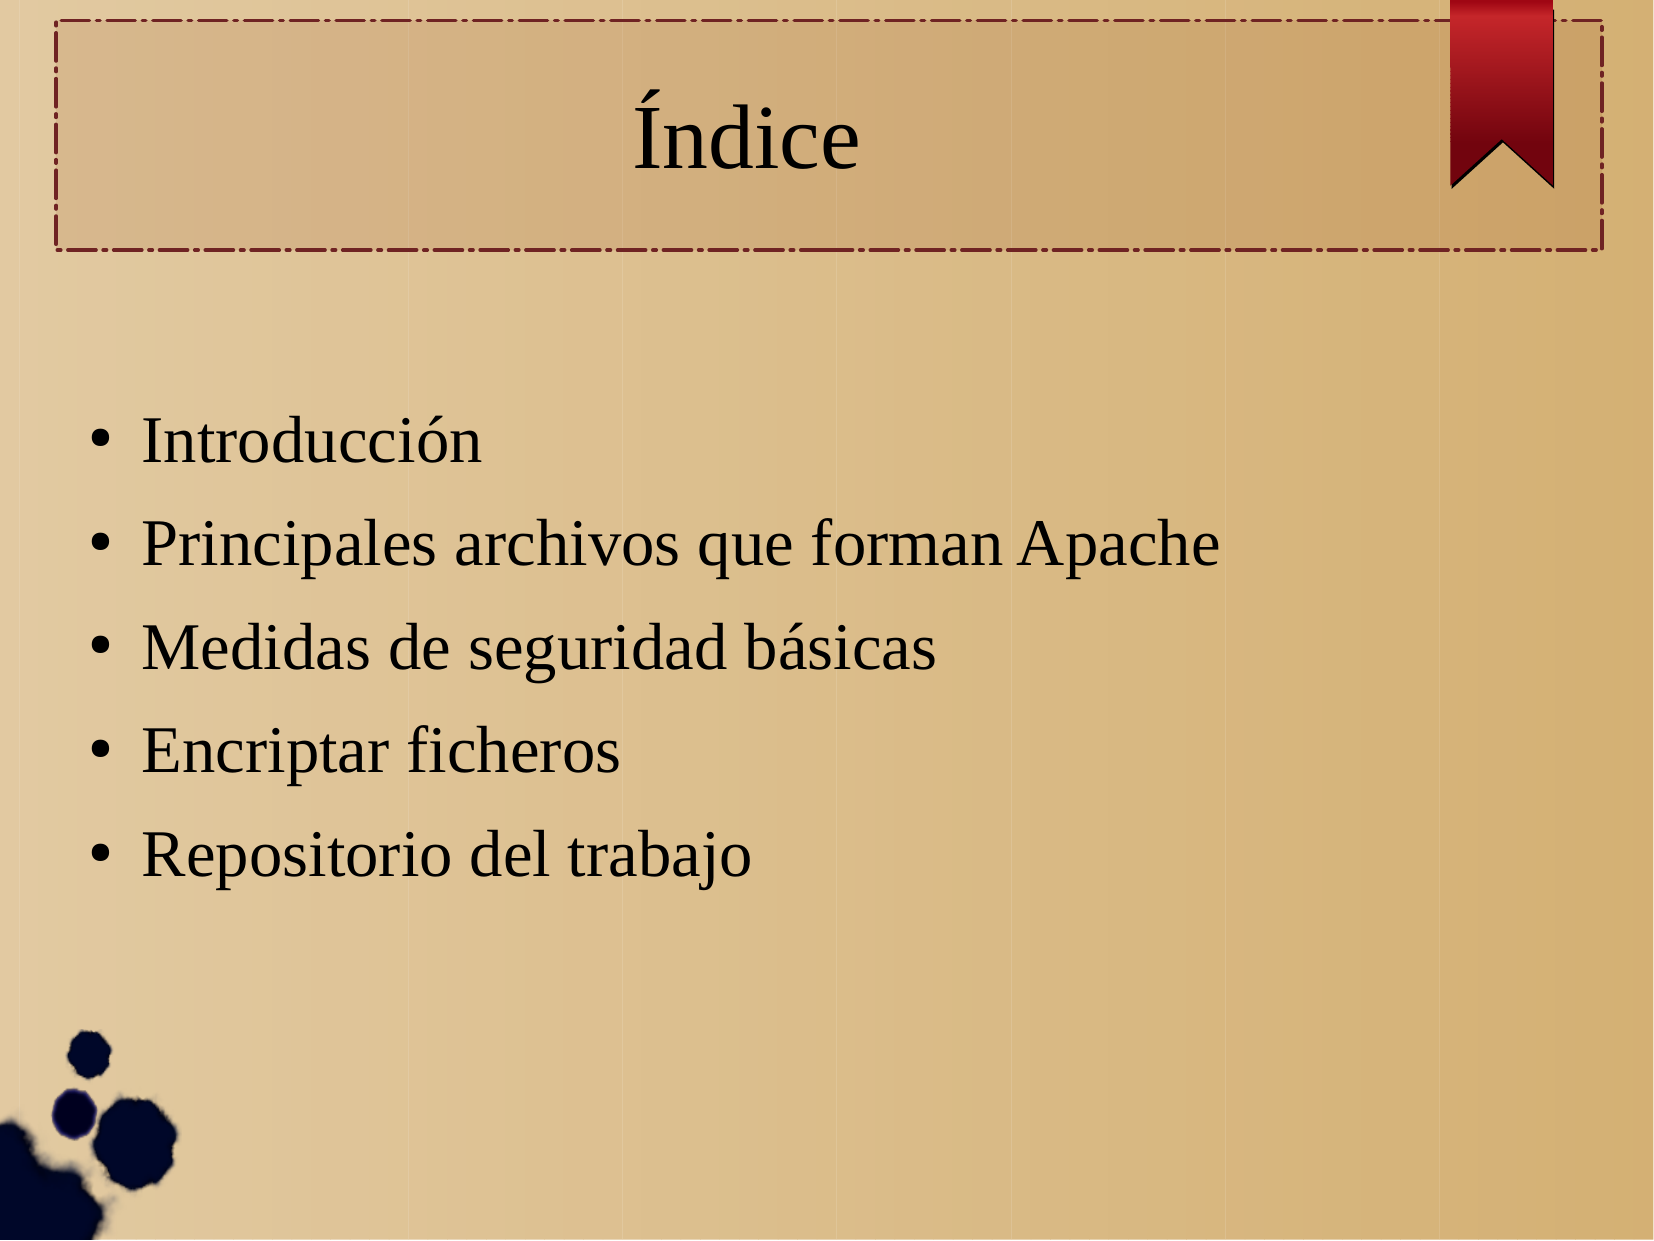

# Índice
Introducción
Principales archivos que forman Apache
Medidas de seguridad básicas
Encriptar ficheros
Repositorio del trabajo